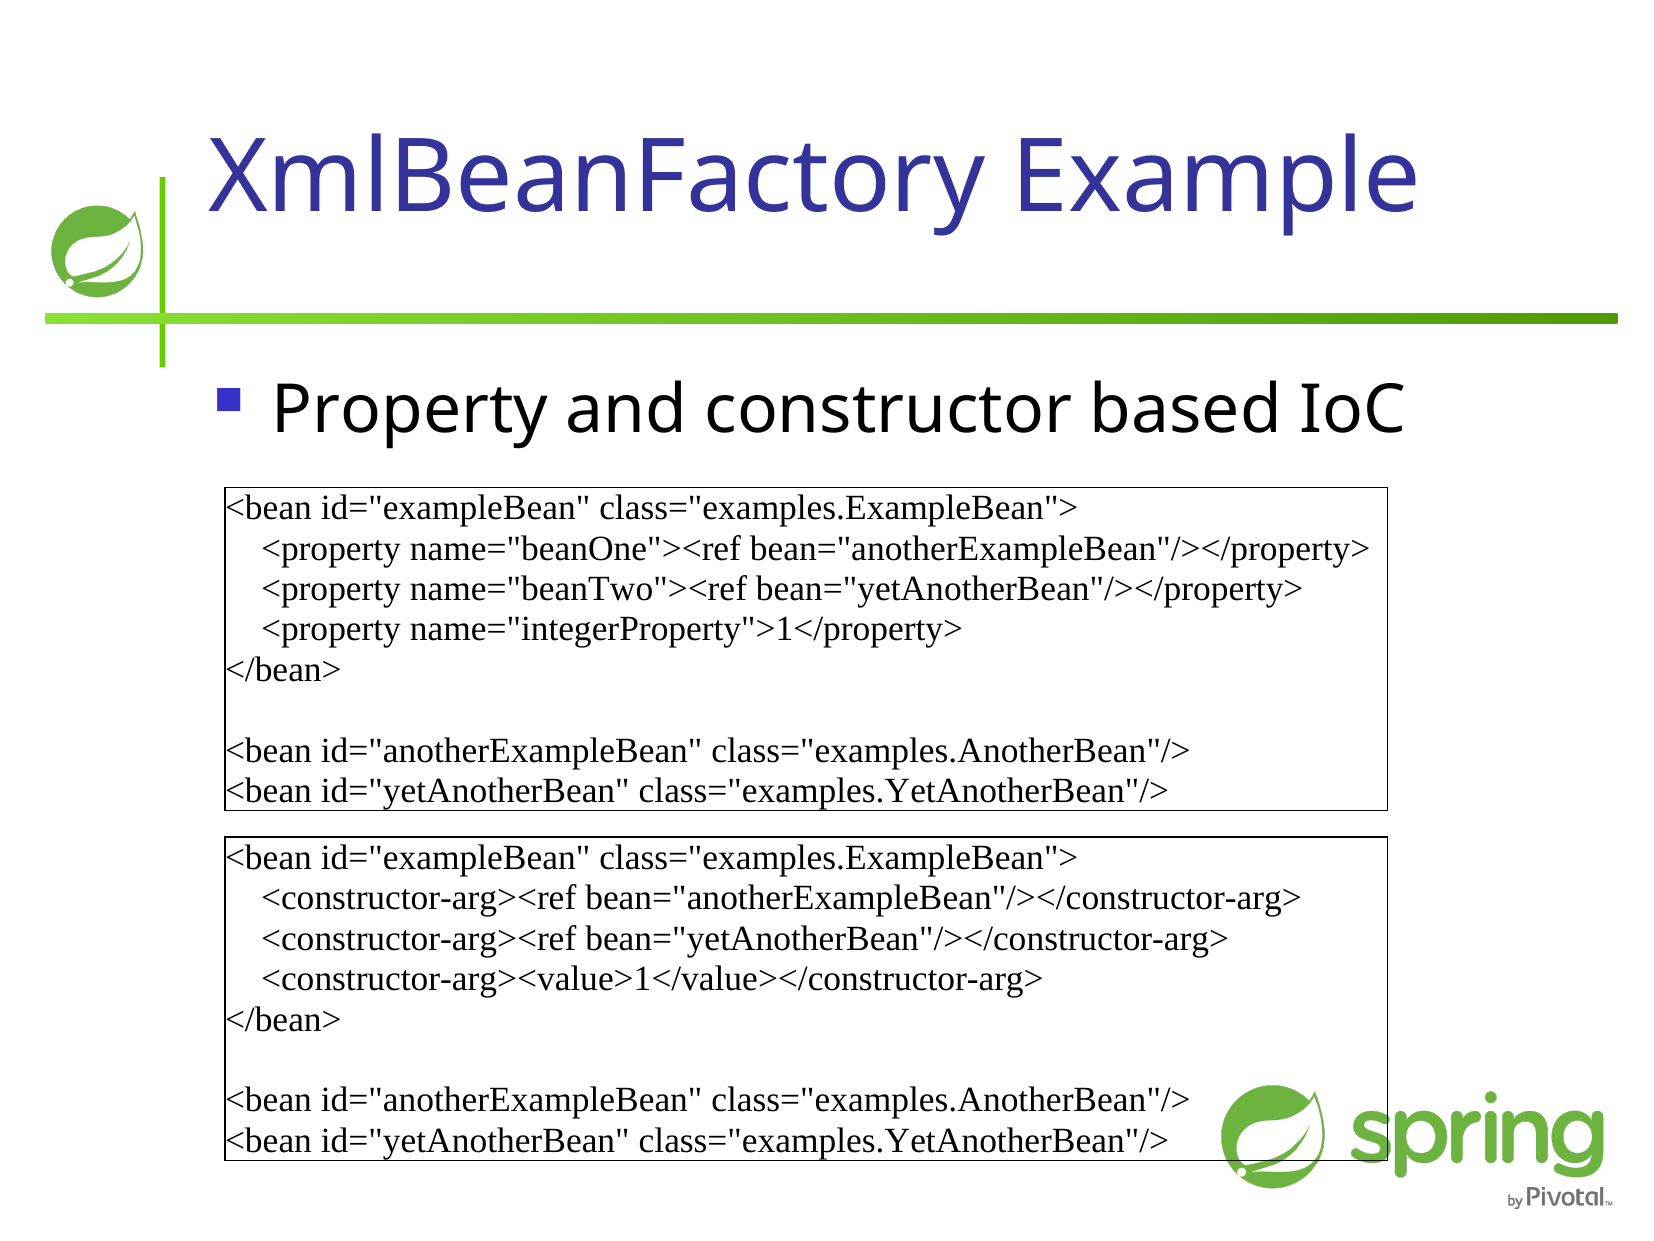

# XmlBeanFactory Example
Property and constructor based IoC
<bean id="exampleBean" class="examples.ExampleBean">
 <property name="beanOne"><ref bean="anotherExampleBean"/></property>
 <property name="beanTwo"><ref bean="yetAnotherBean"/></property>
 <property name="integerProperty">1</property>
</bean>
<bean id="anotherExampleBean" class="examples.AnotherBean"/>
<bean id="yetAnotherBean" class="examples.YetAnotherBean"/>
<bean id="exampleBean" class="examples.ExampleBean">
 <constructor-arg><ref bean="anotherExampleBean"/></constructor-arg>
 <constructor-arg><ref bean="yetAnotherBean"/></constructor-arg>
 <constructor-arg><value>1</value></constructor-arg>
</bean>
<bean id="anotherExampleBean" class="examples.AnotherBean"/>
<bean id="yetAnotherBean" class="examples.YetAnotherBean"/>